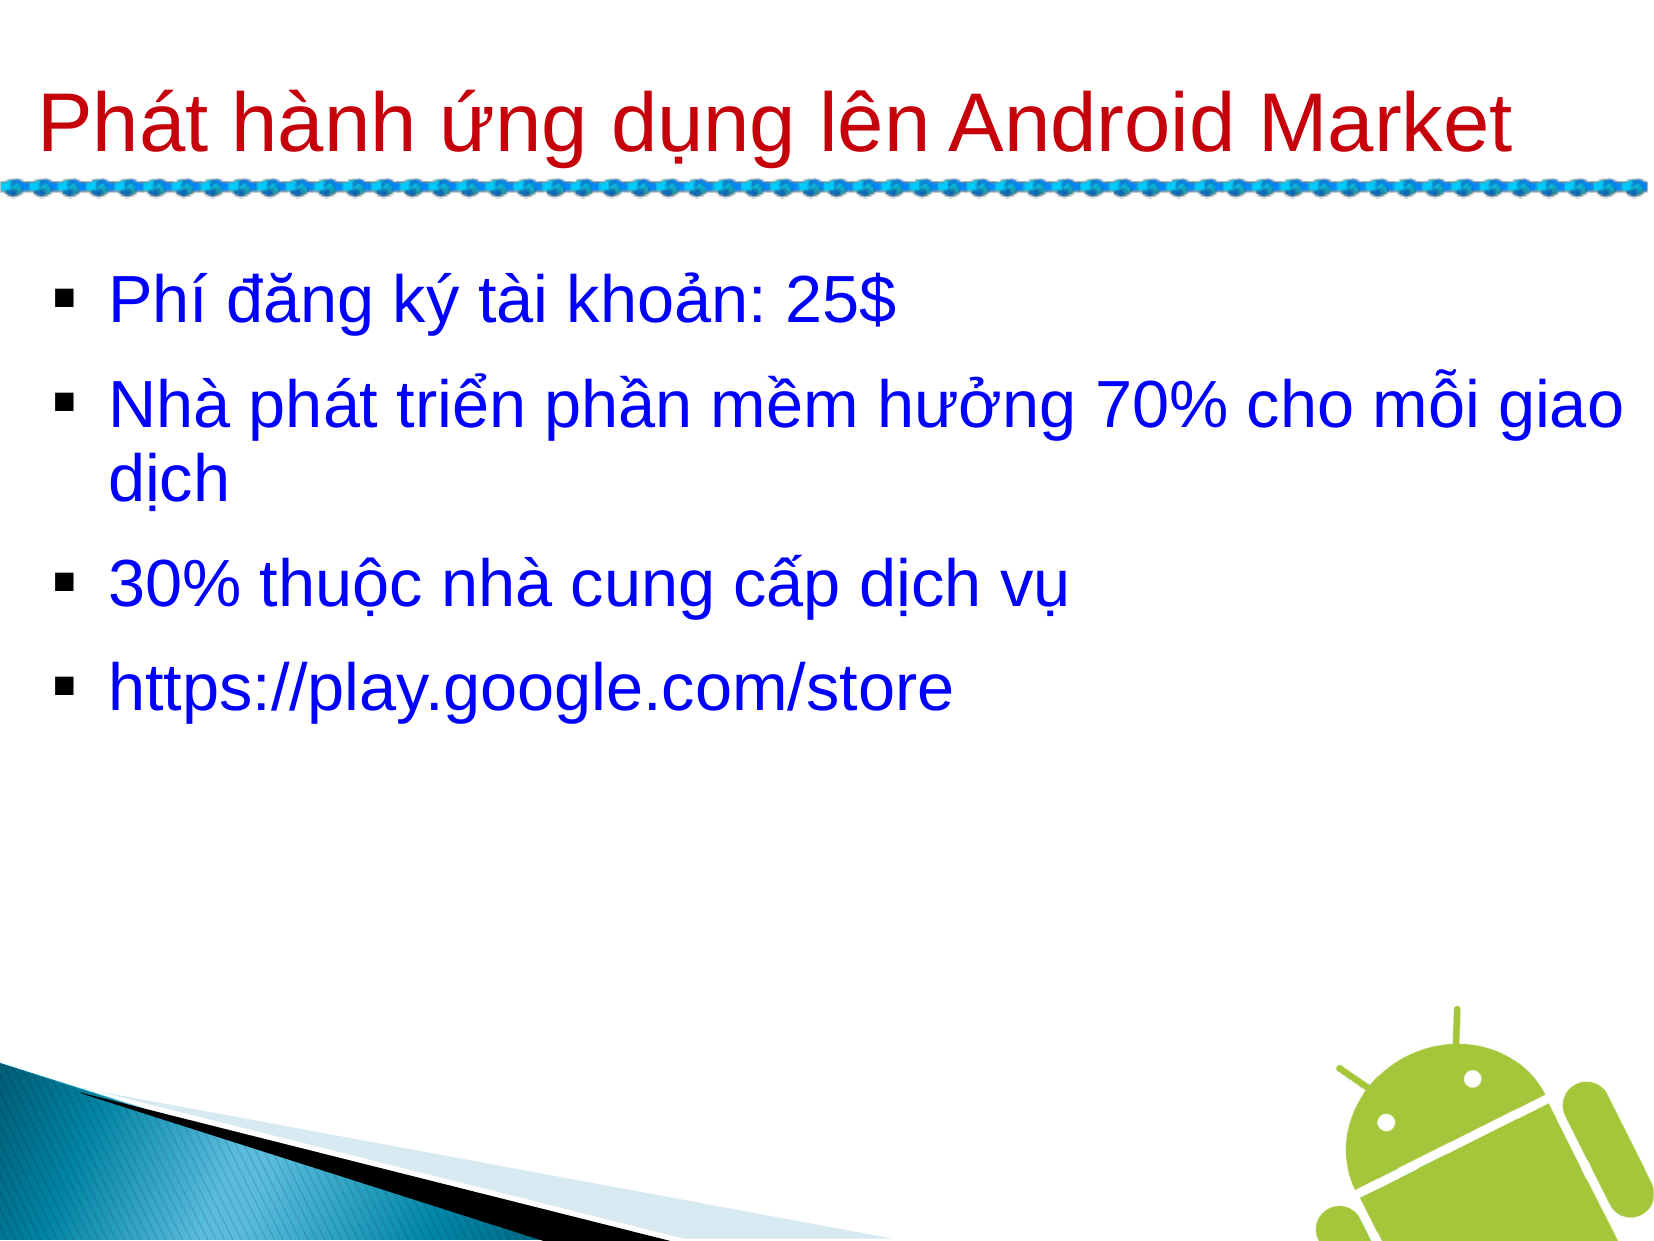

# Phát hành ứng dụng lên Android Market
Phí đăng ký tài khoản: 25$
Nhà phát triển phần mềm hưởng 70% cho mỗi giao dịch
30% thuộc nhà cung cấp dịch vụ
https://play.google.com/store